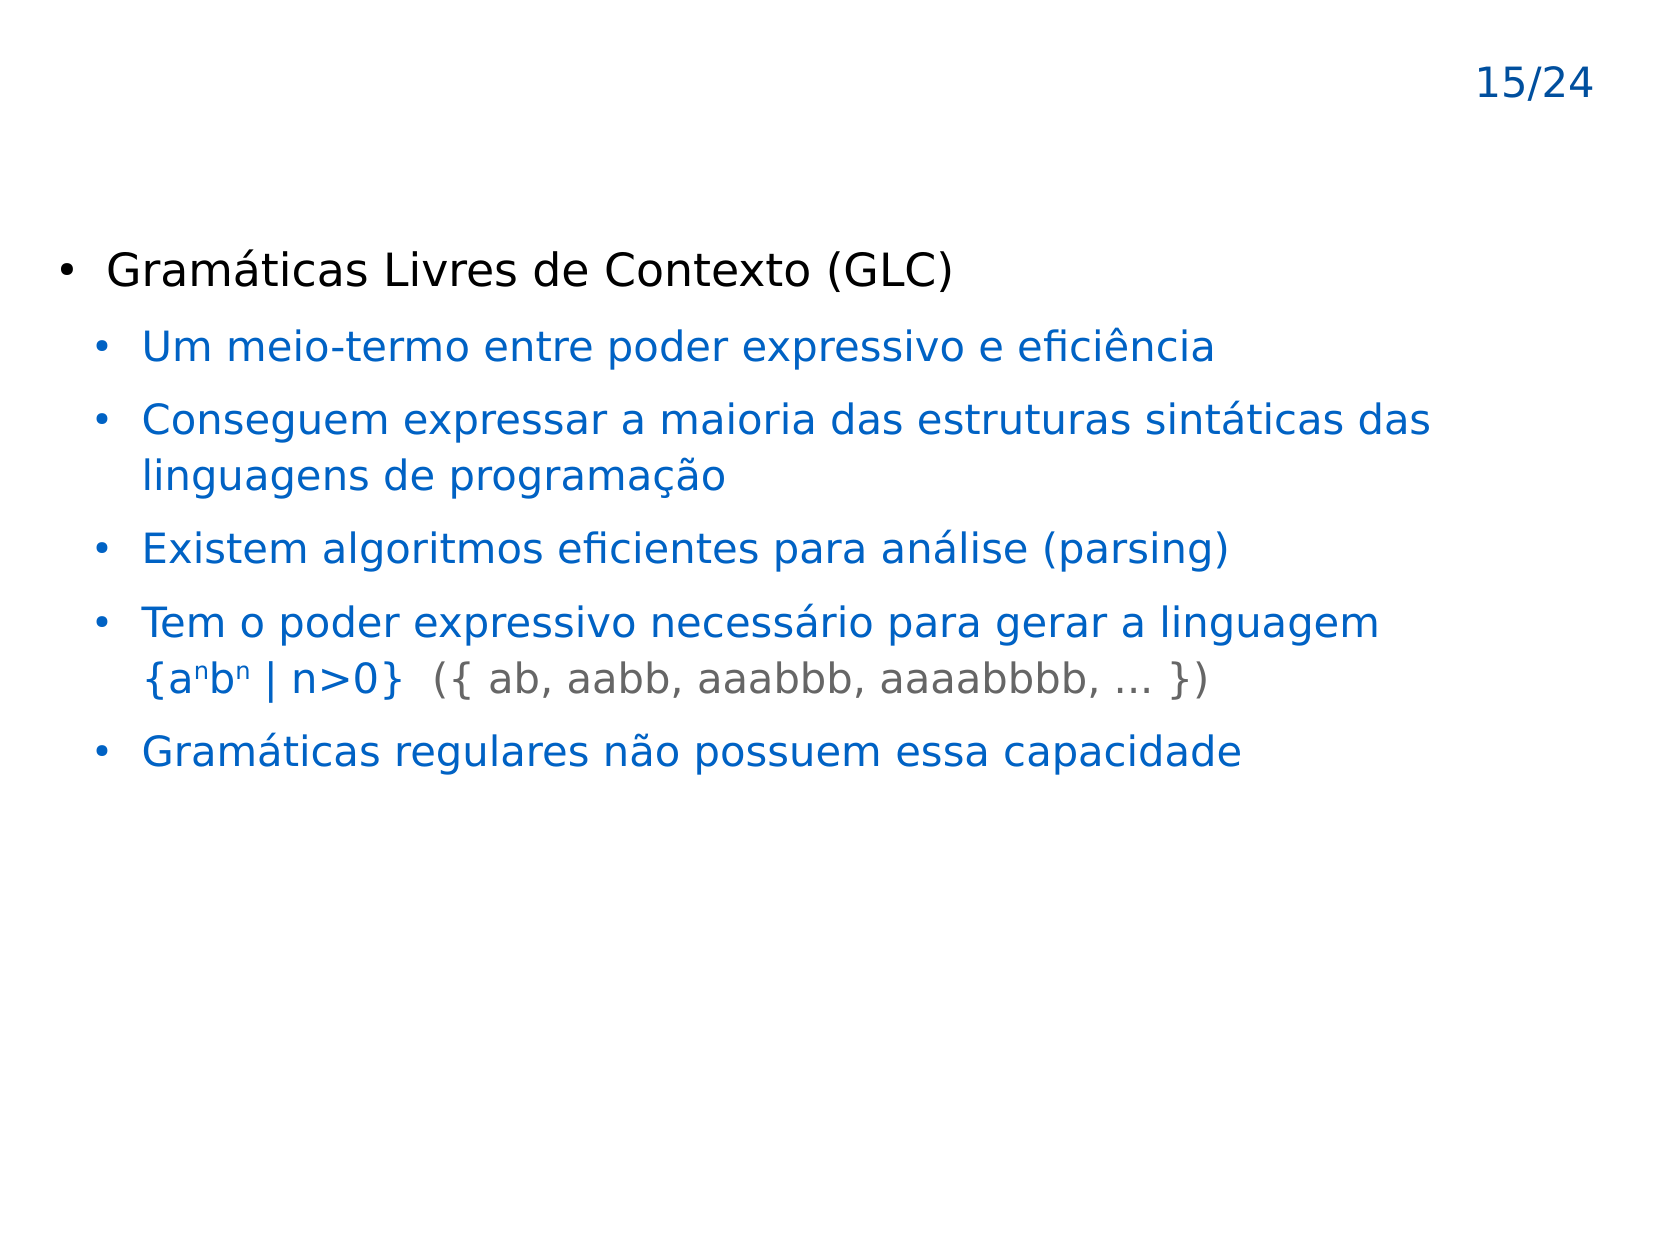

#
15
Gramáticas Livres de Contexto (GLC)
Um meio-termo entre poder expressivo e eficiência
Conseguem expressar a maioria das estruturas sintáticas das linguagens de programação
Existem algoritmos eficientes para análise (parsing)
Tem o poder expressivo necessário para gerar a linguagem
{anbn | n>0} ({ ab, aabb, aaabbb, aaaabbbb, ... })
Gramáticas regulares não possuem essa capacidade